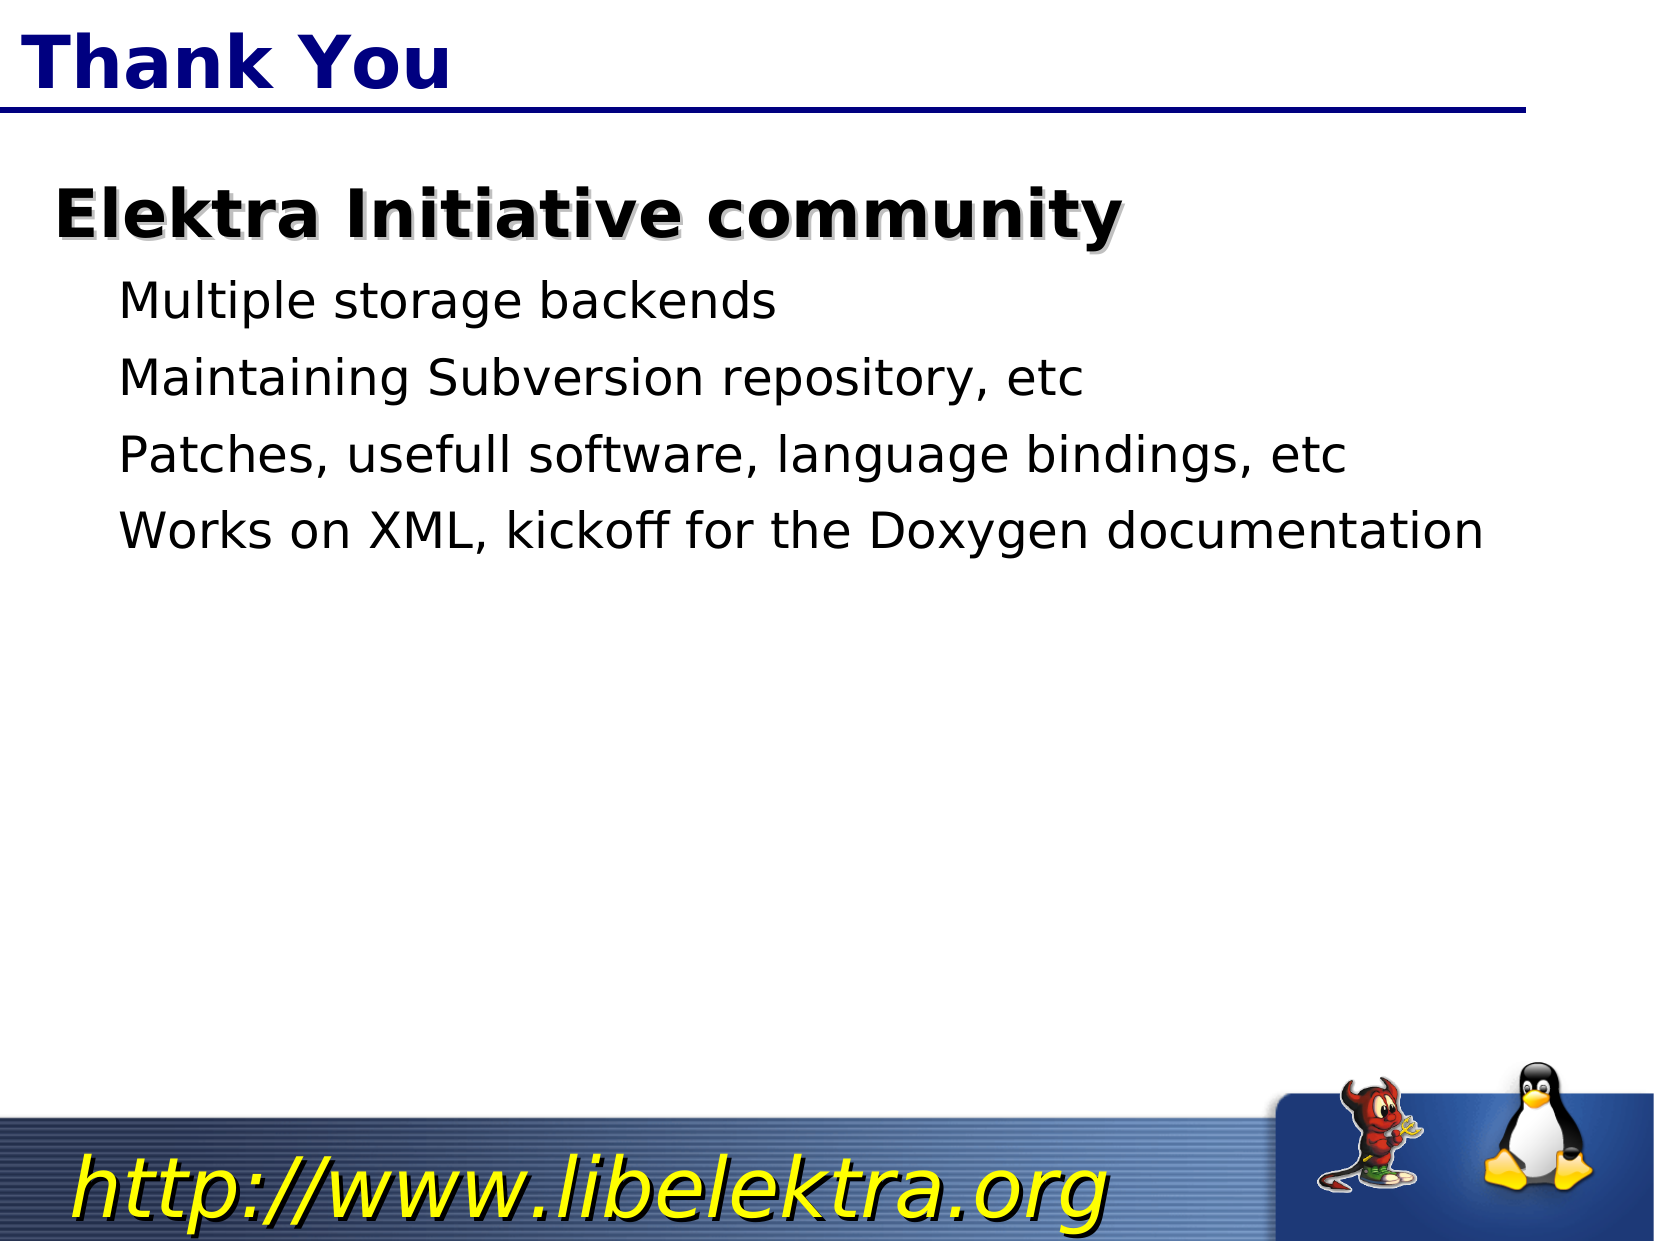

Thank You
# Elektra Initiative community
Multiple storage backends
Maintaining Subversion repository, etc
Patches, usefull software, language bindings, etc
Works on XML, kickoff for the Doxygen documentation